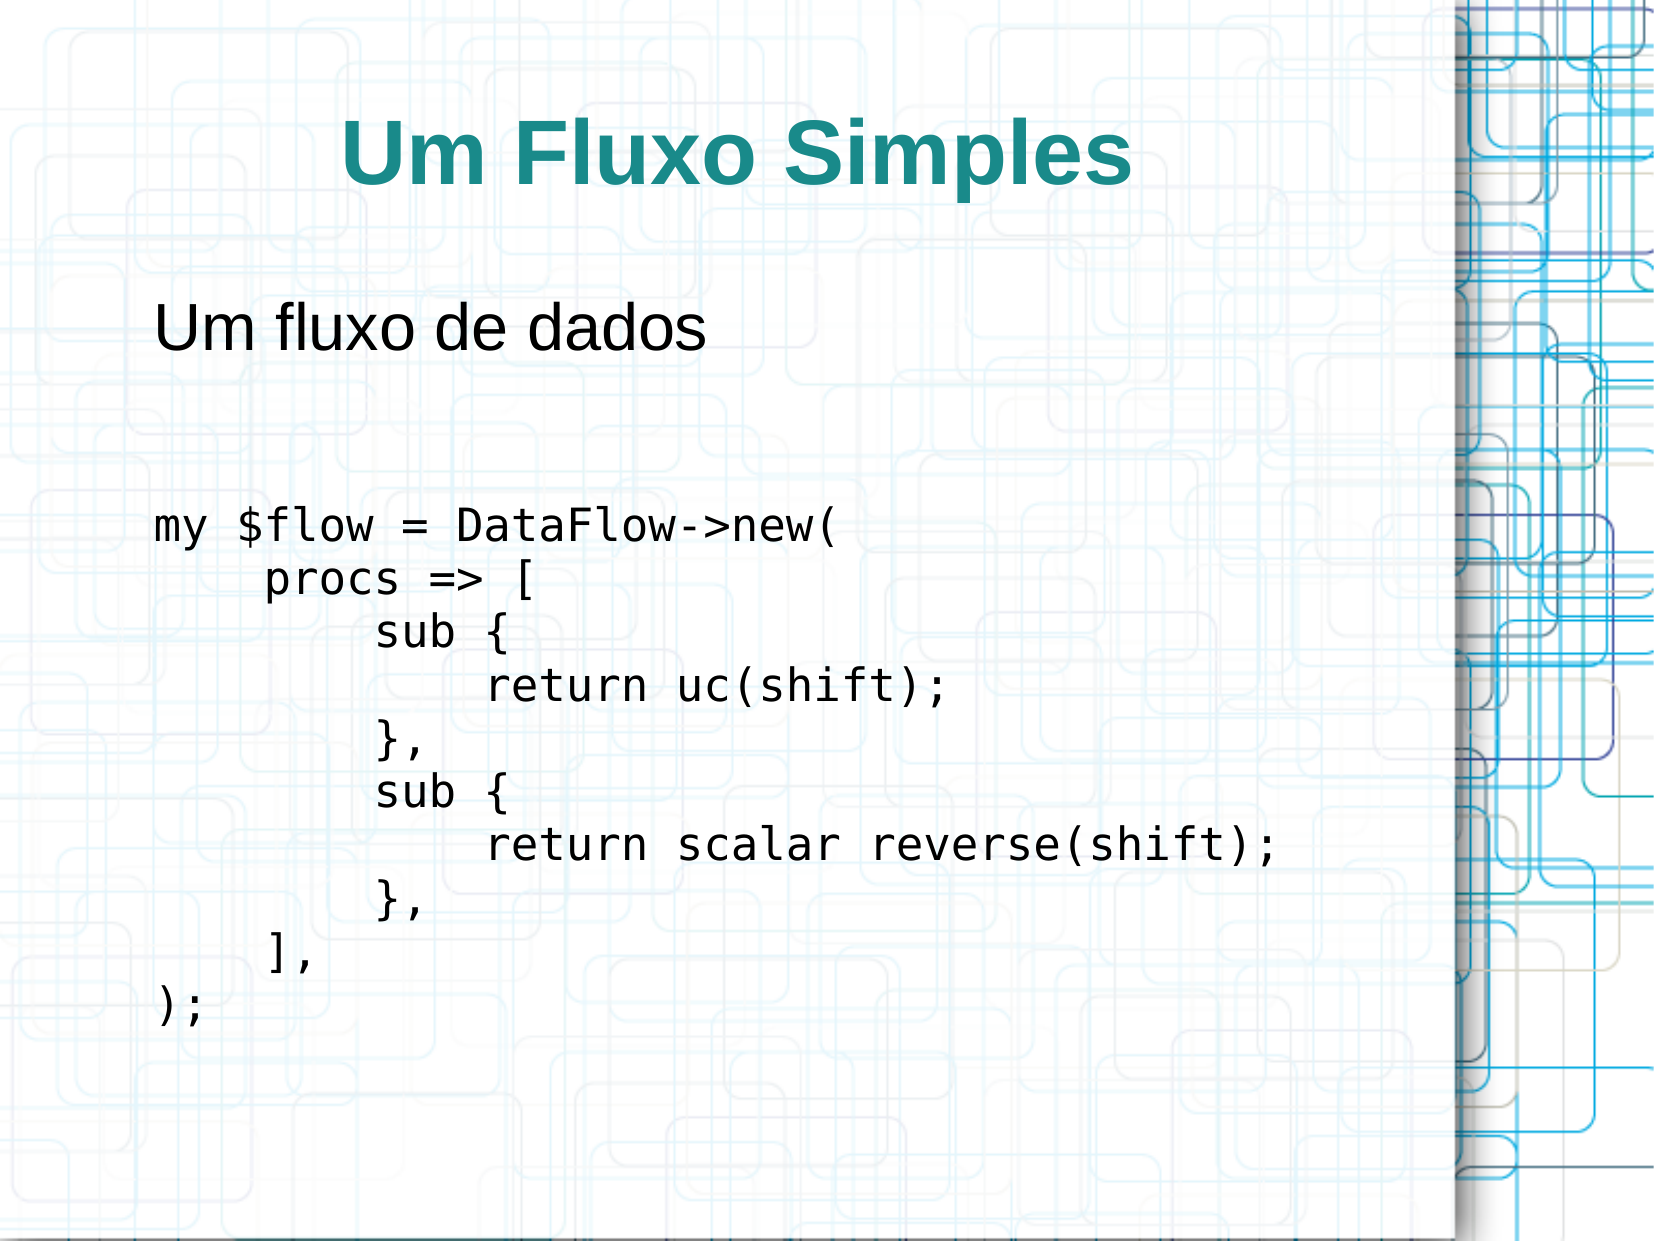

# Um Fluxo Simples
Um fluxo de dados
my $flow = DataFlow->new(
 procs => [
 sub {
 return uc(shift);
 },
 sub {
 return scalar reverse(shift);
 },
 ],
);